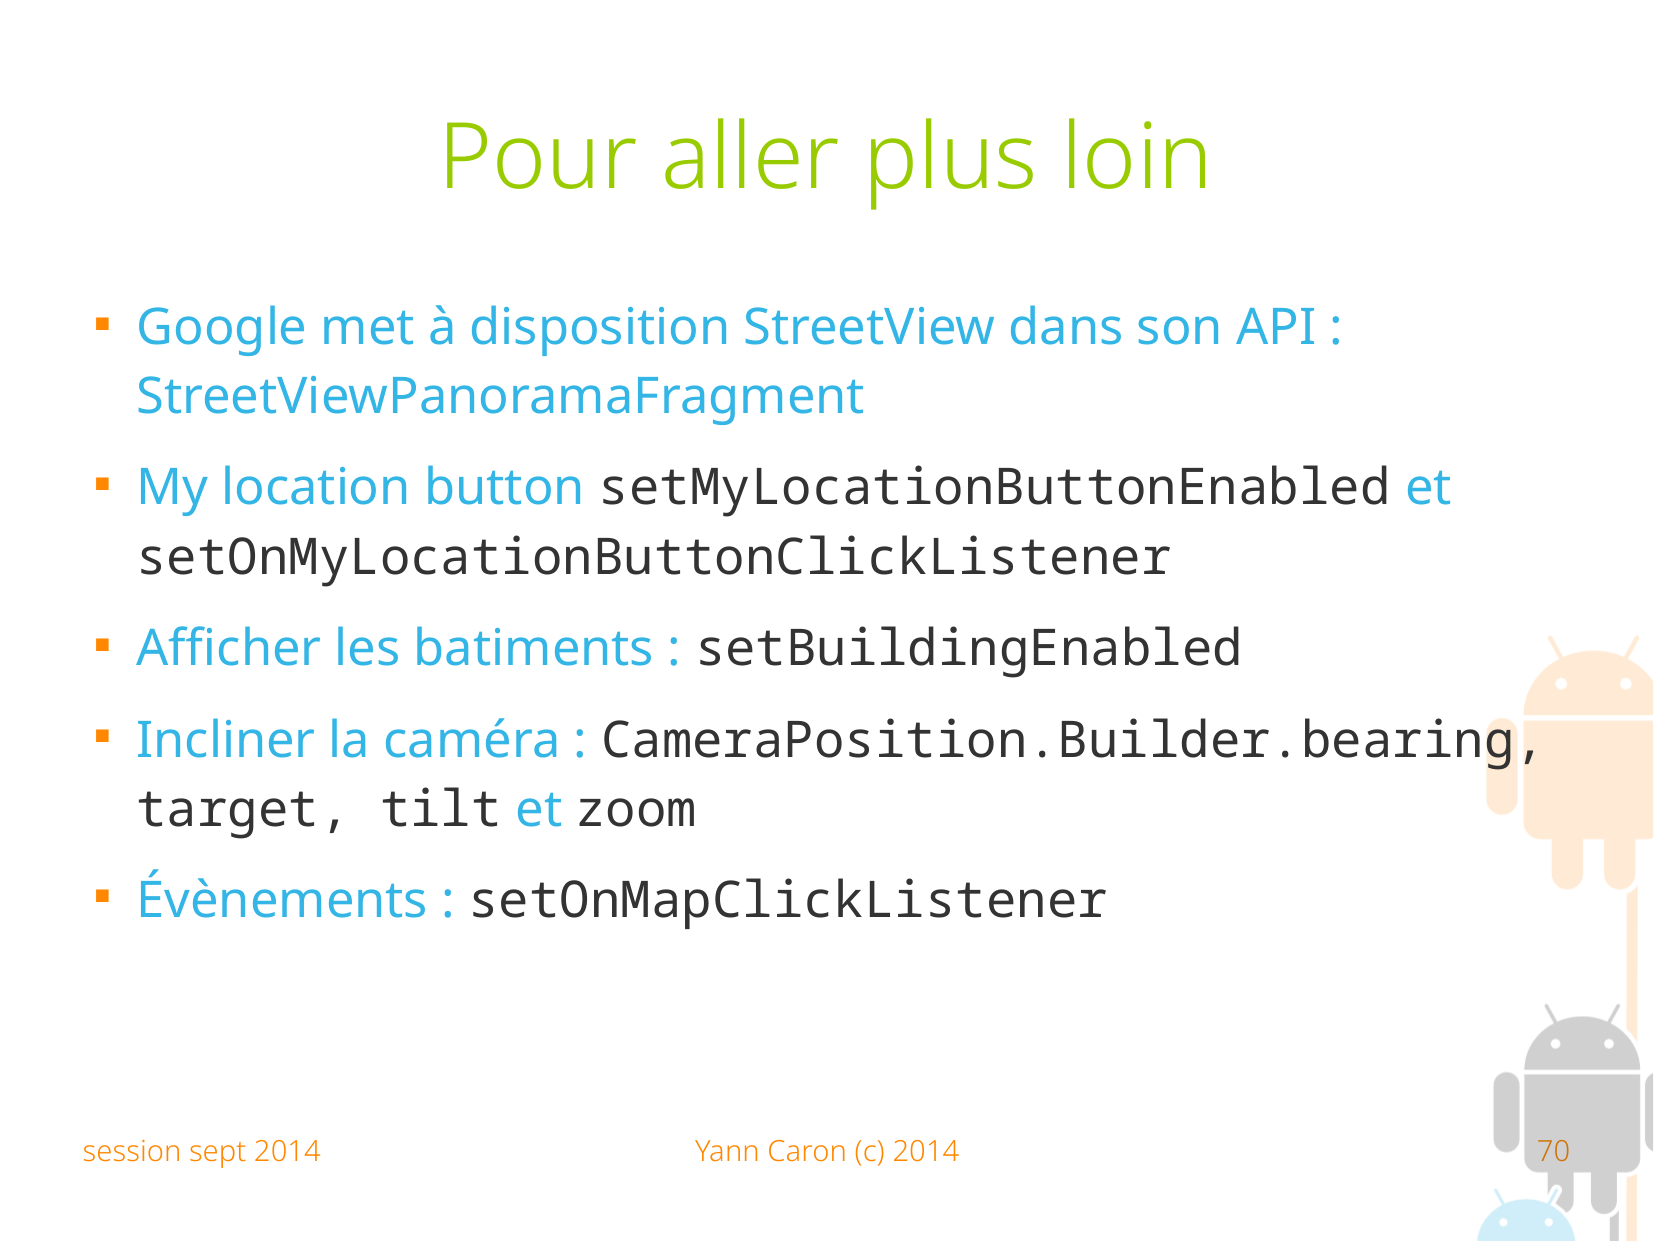

# Pour aller plus loin
Google met à disposition StreetView dans son API : StreetViewPanoramaFragment
My location button setMyLocationButtonEnabled et setOnMyLocationButtonClickListener
Afficher les batiments : setBuildingEnabled
Incliner la caméra : CameraPosition.Builder.bearing, target, tilt et zoom
Évènements : setOnMapClickListener
session sept 2014
Yann Caron (c) 2014
70